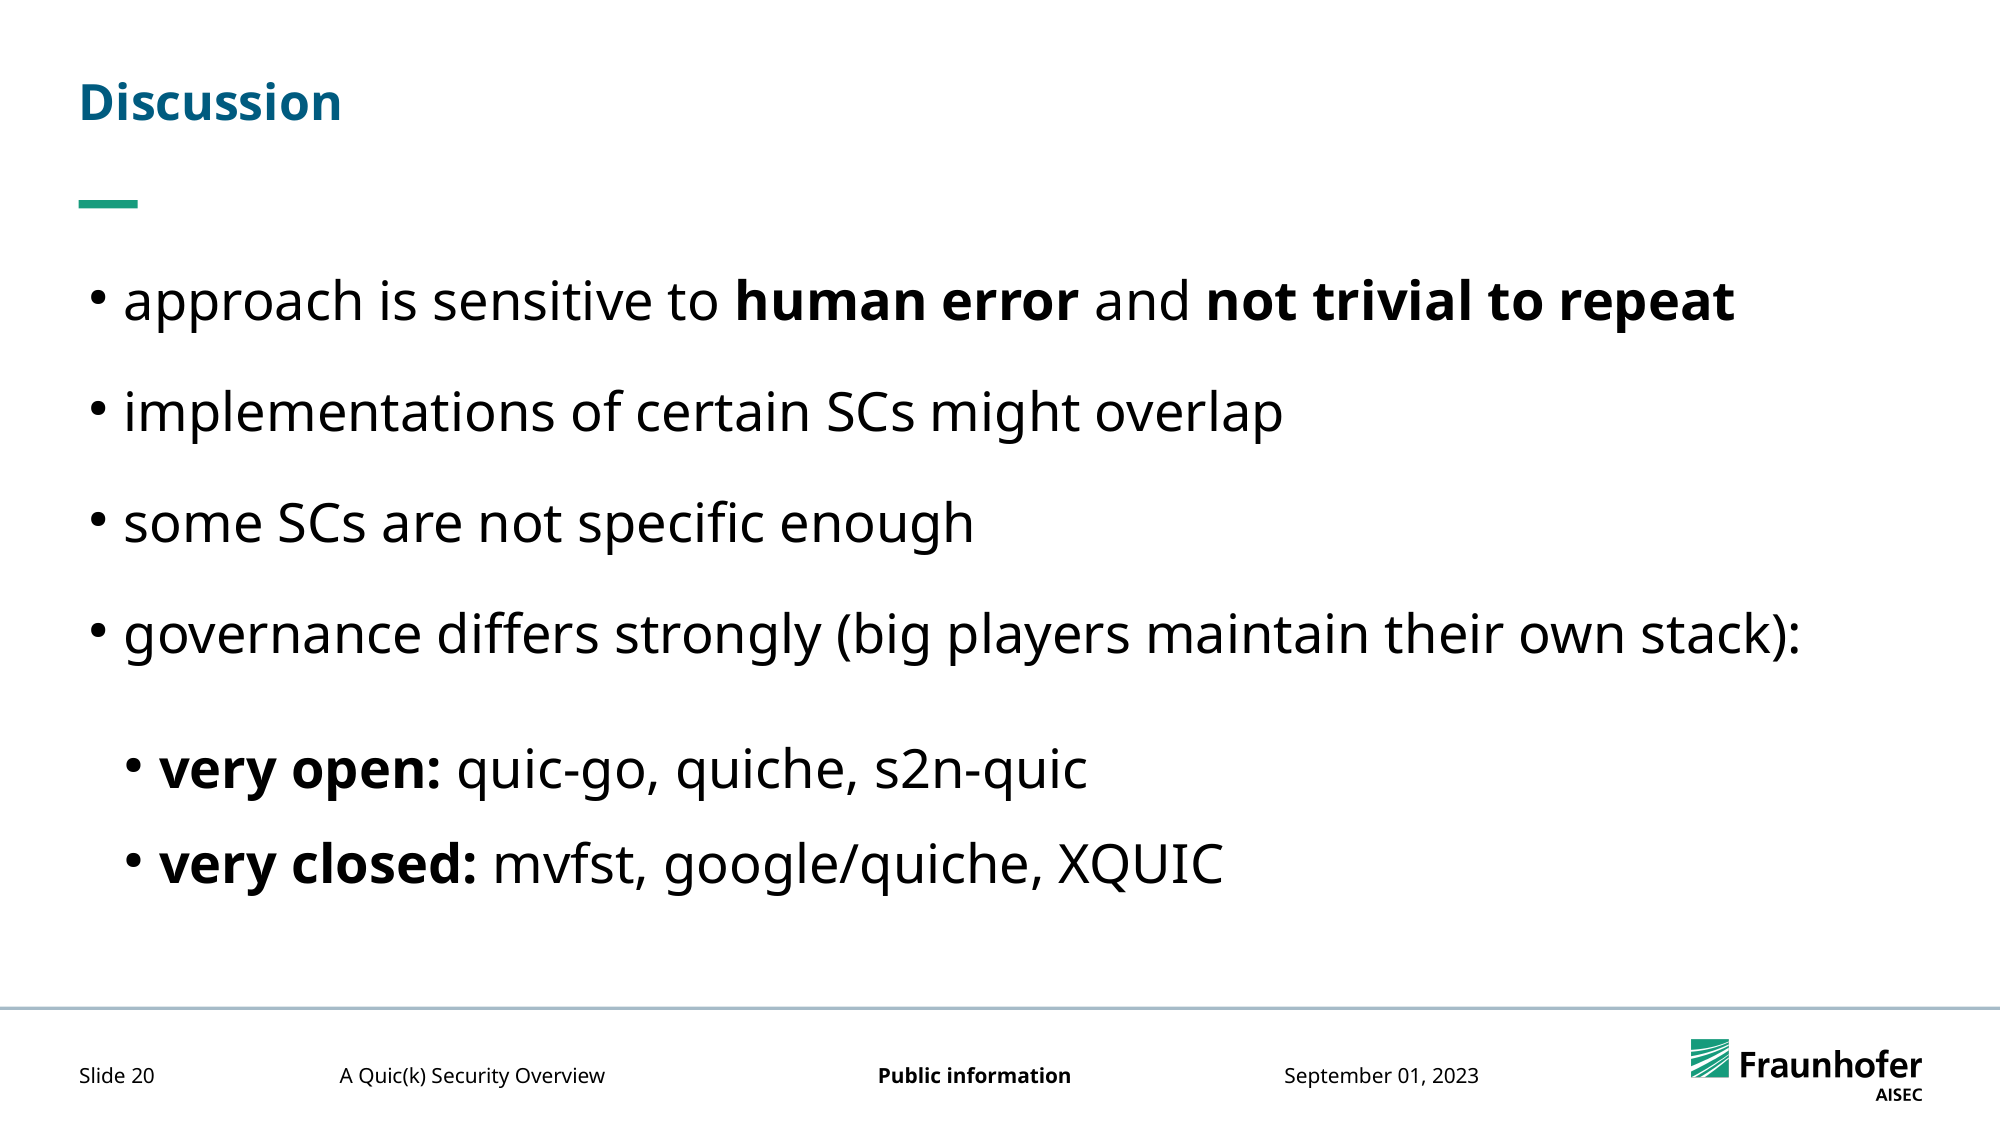

# Discussion
approach is sensitive to human error and not trivial to repeat
implementations of certain SCs might overlap
some SCs are not specific enough
governance differs strongly (big players maintain their own stack):
very open: quic-go, quiche, s2n-quic
very closed: mvfst, google/quiche, XQUIC